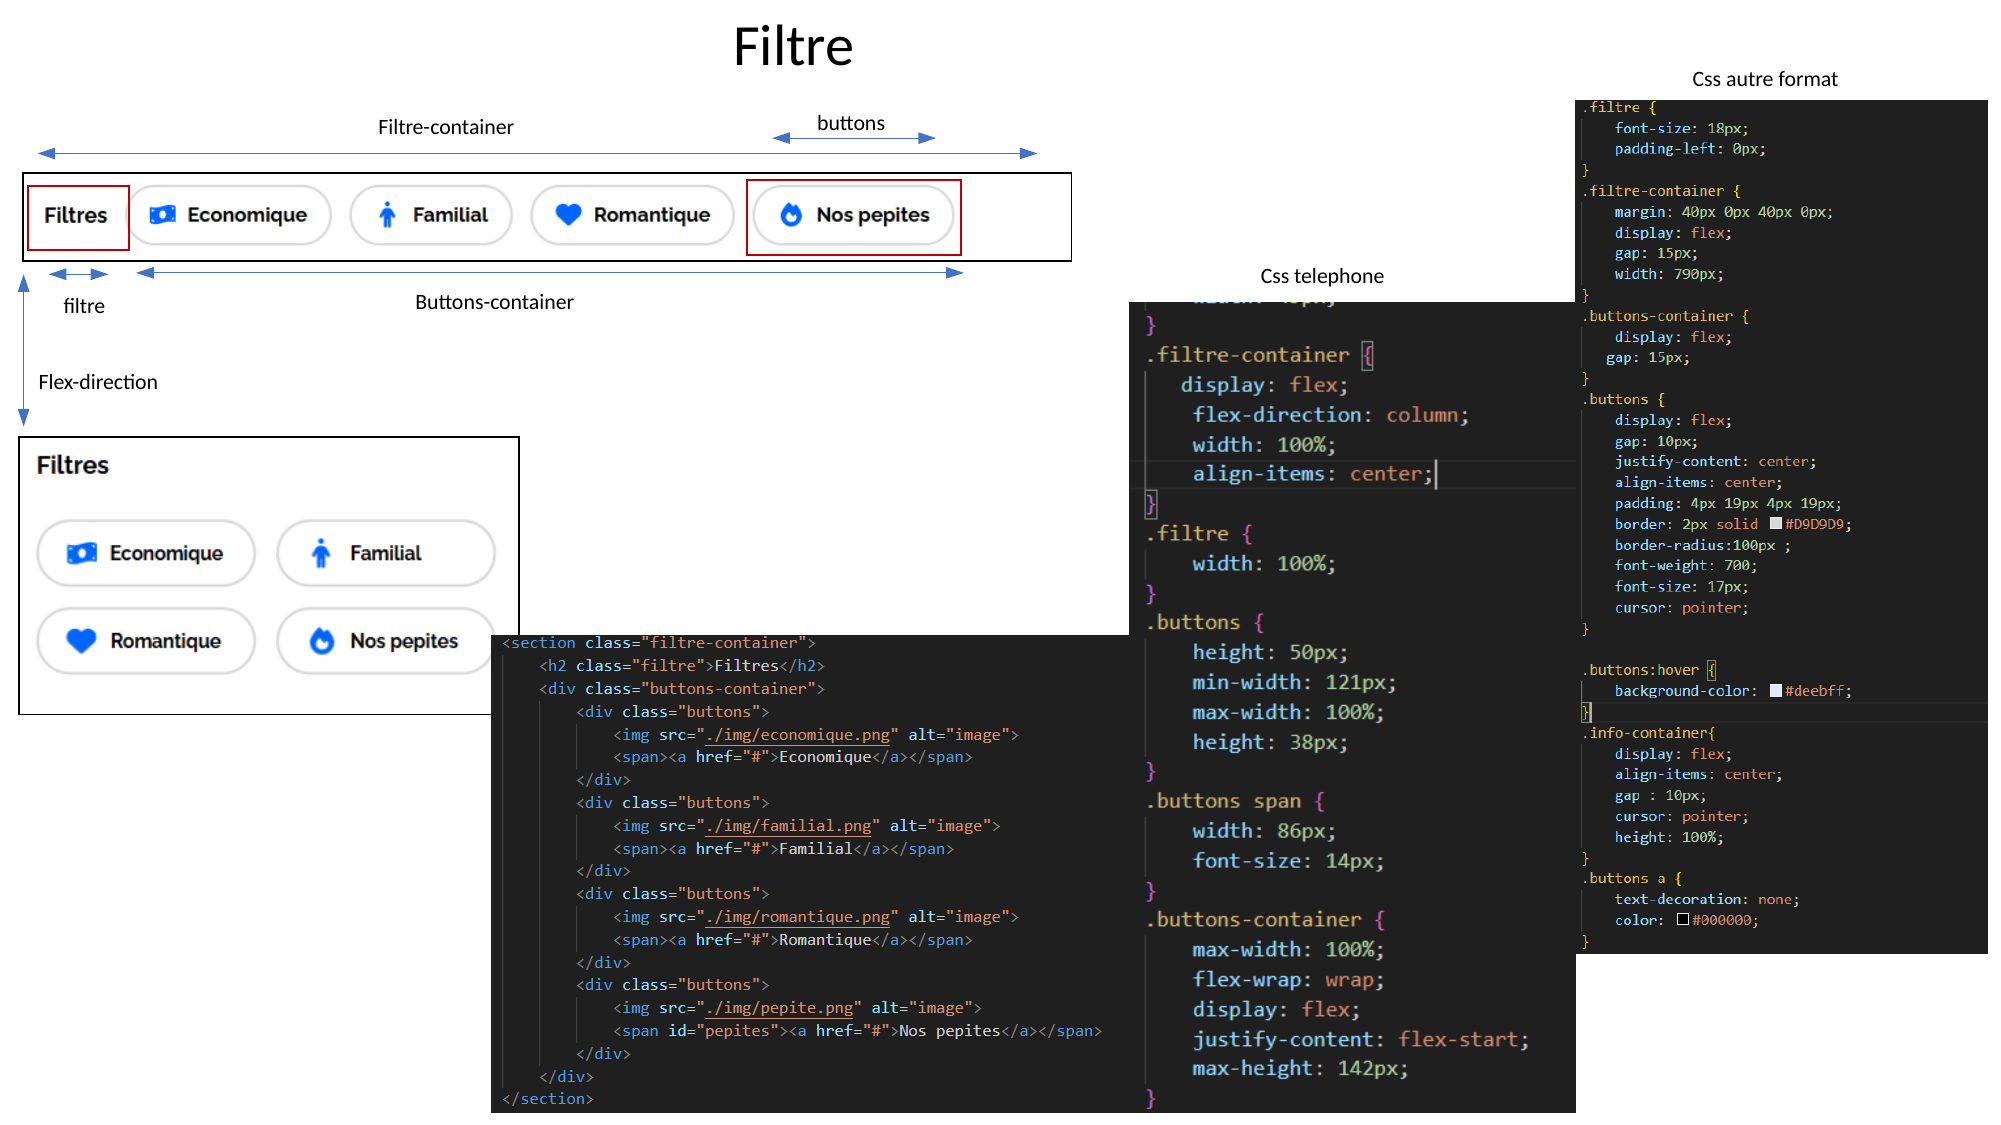

Filtre
Css autre format
buttons
Filtre-container
Css telephone
Buttons-container
filtre
Flex-direction